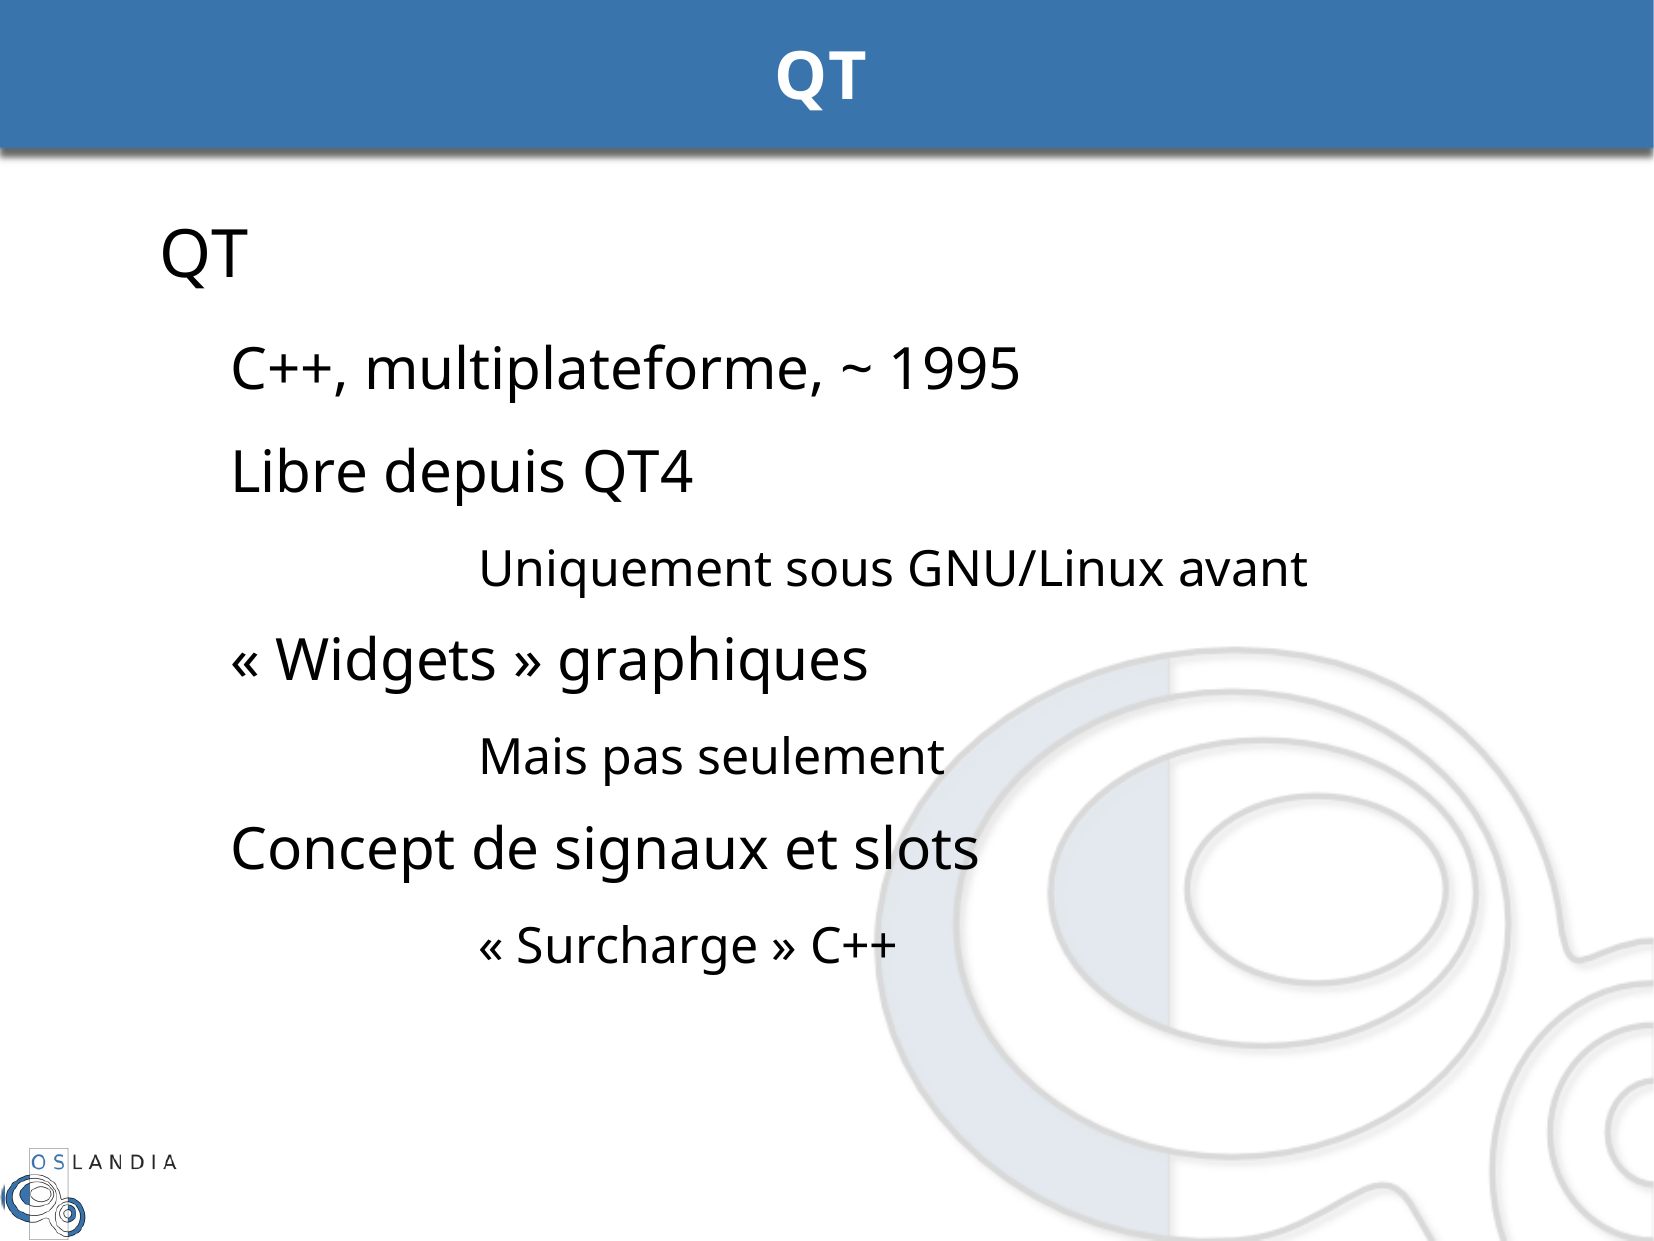

# QT
QT
C++, multiplateforme, ~ 1995
Libre depuis QT4
Uniquement sous GNU/Linux avant
« Widgets » graphiques
Mais pas seulement
Concept de signaux et slots
« Surcharge » C++